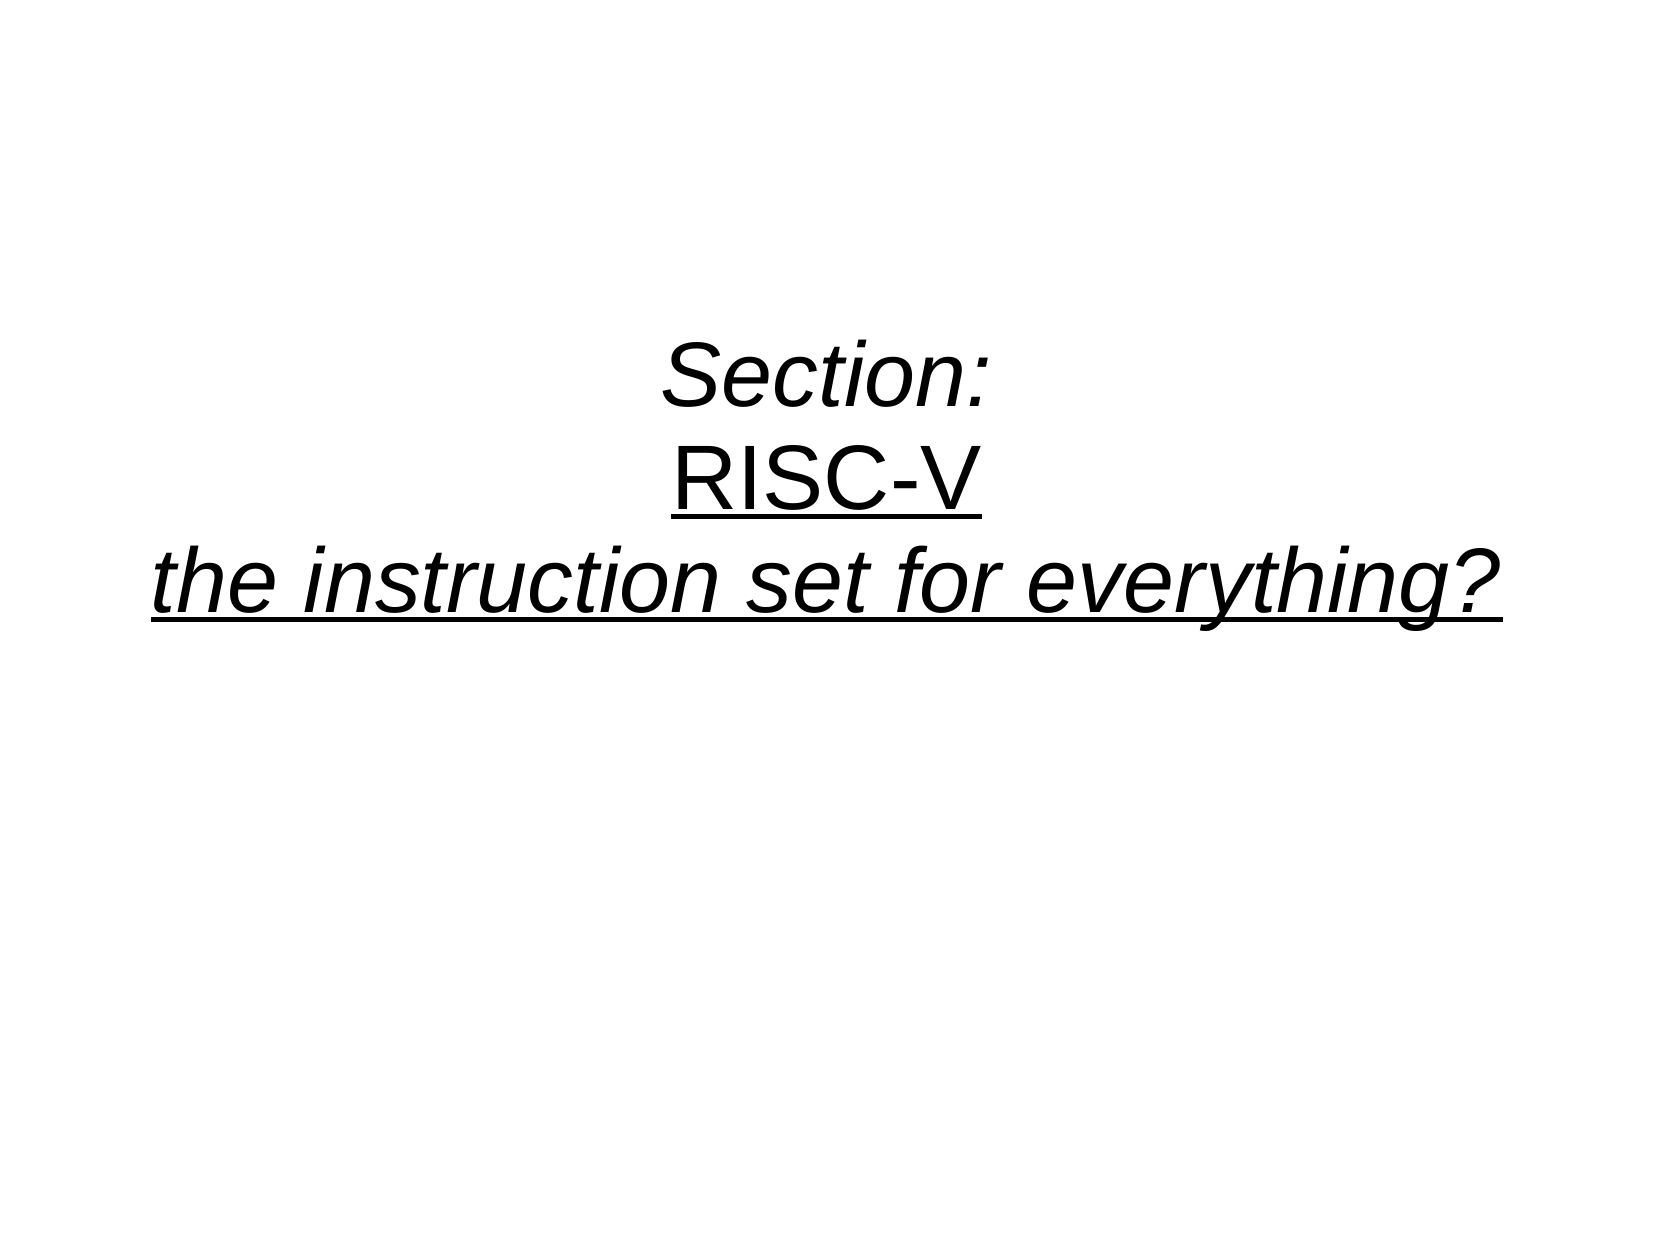

# Section: RISC-V the instruction set for everything?